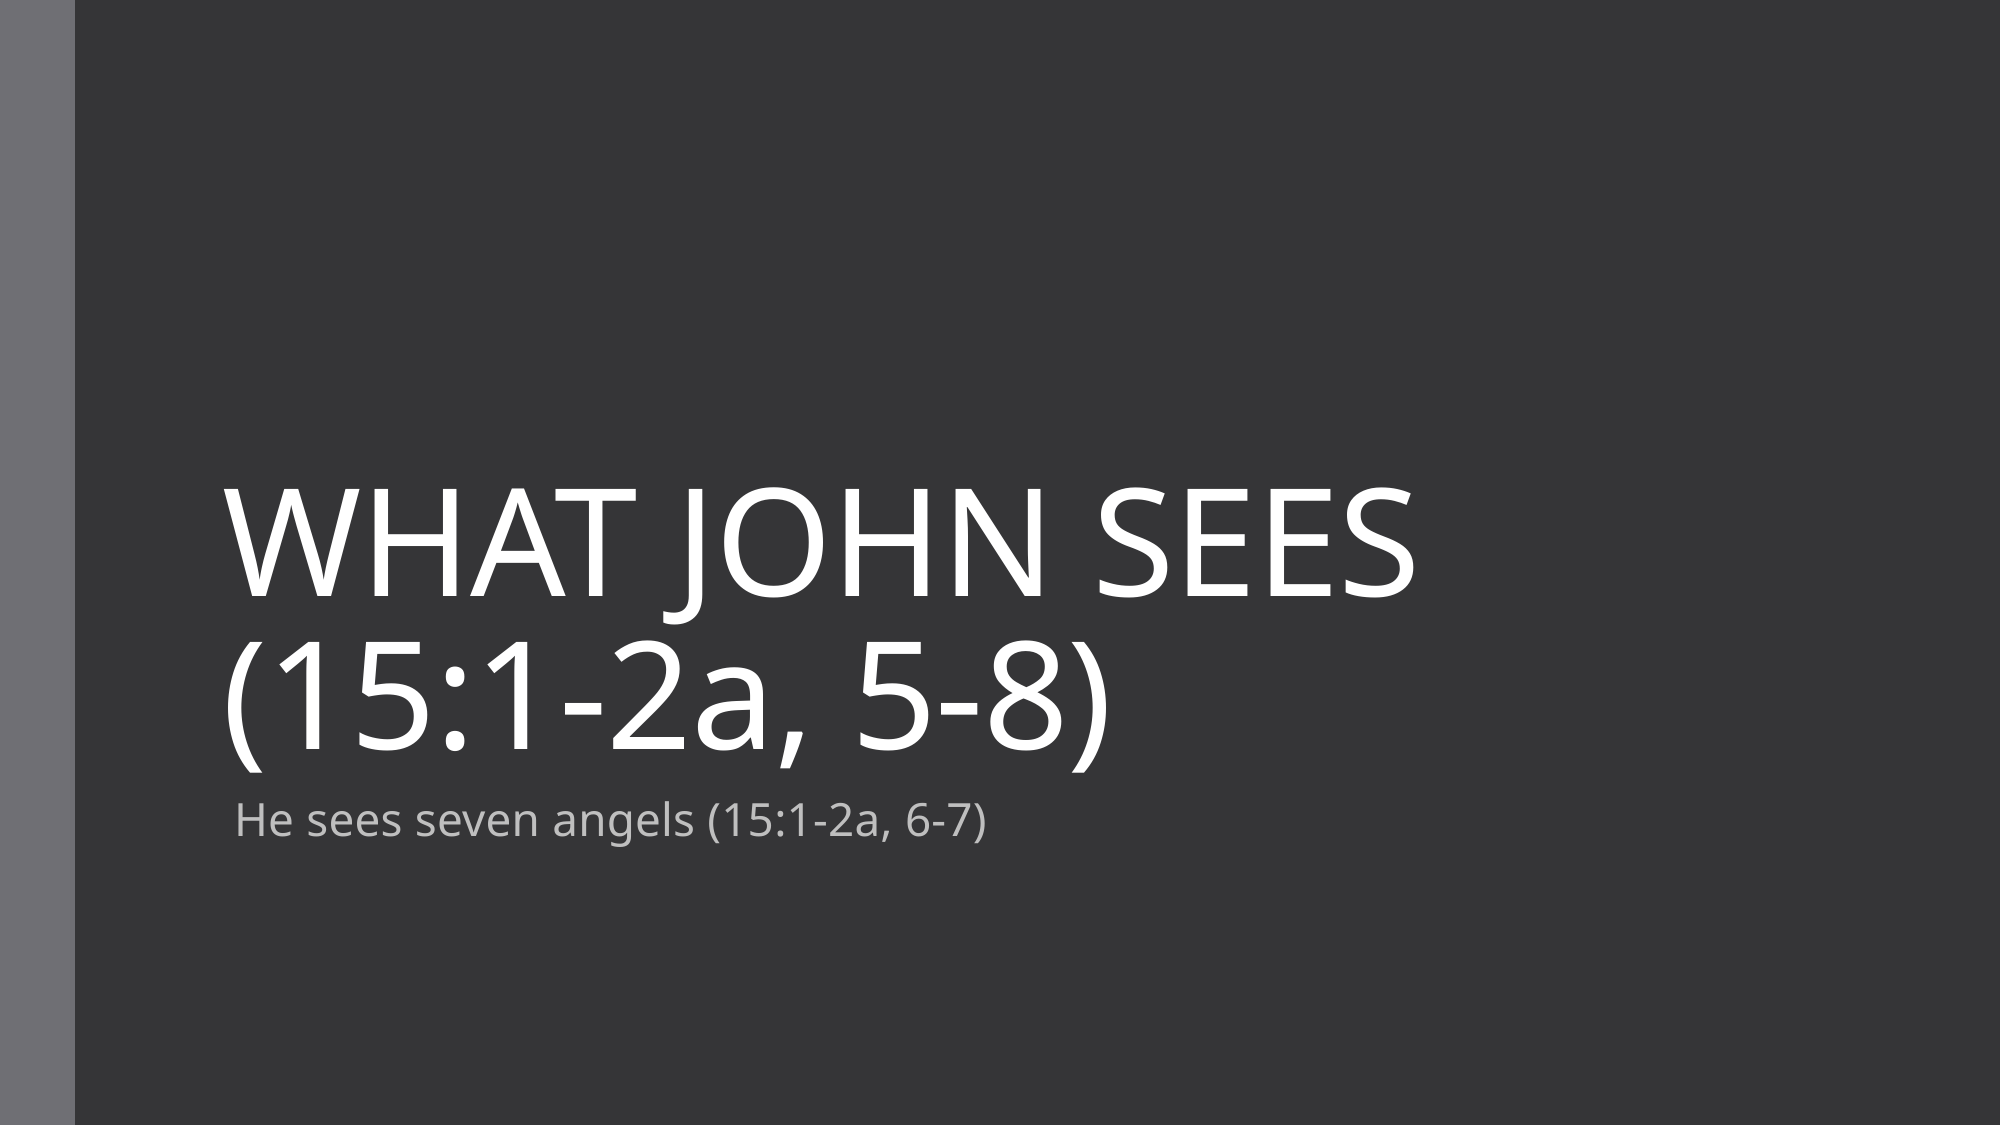

# WHAT JOHN SEES (15:1-2a, 5-8)
 He sees seven angels (15:1-2a, 6-7)